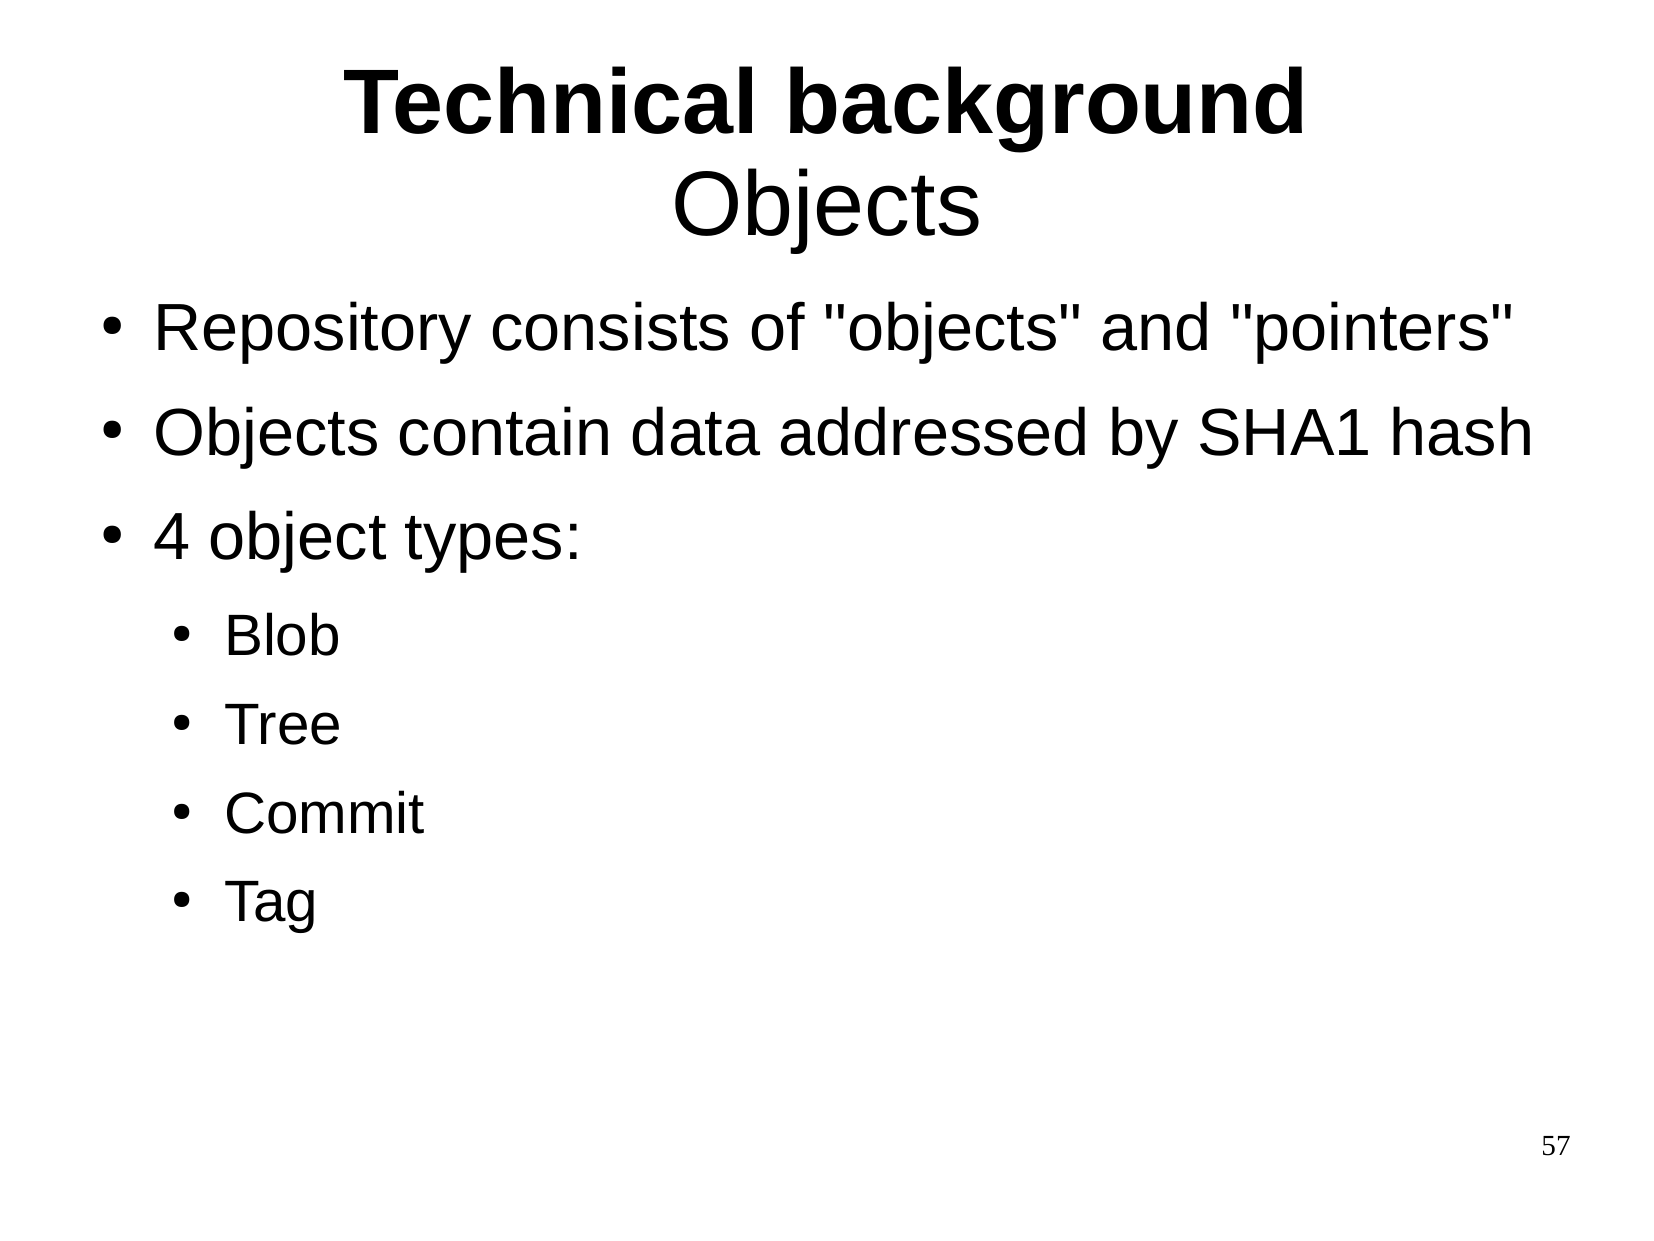

# Technical background Objects
Repository consists of "objects" and "pointers"
Objects contain data addressed by SHA1 hash
4 object types:
Blob
Tree
Commit
Tag
57